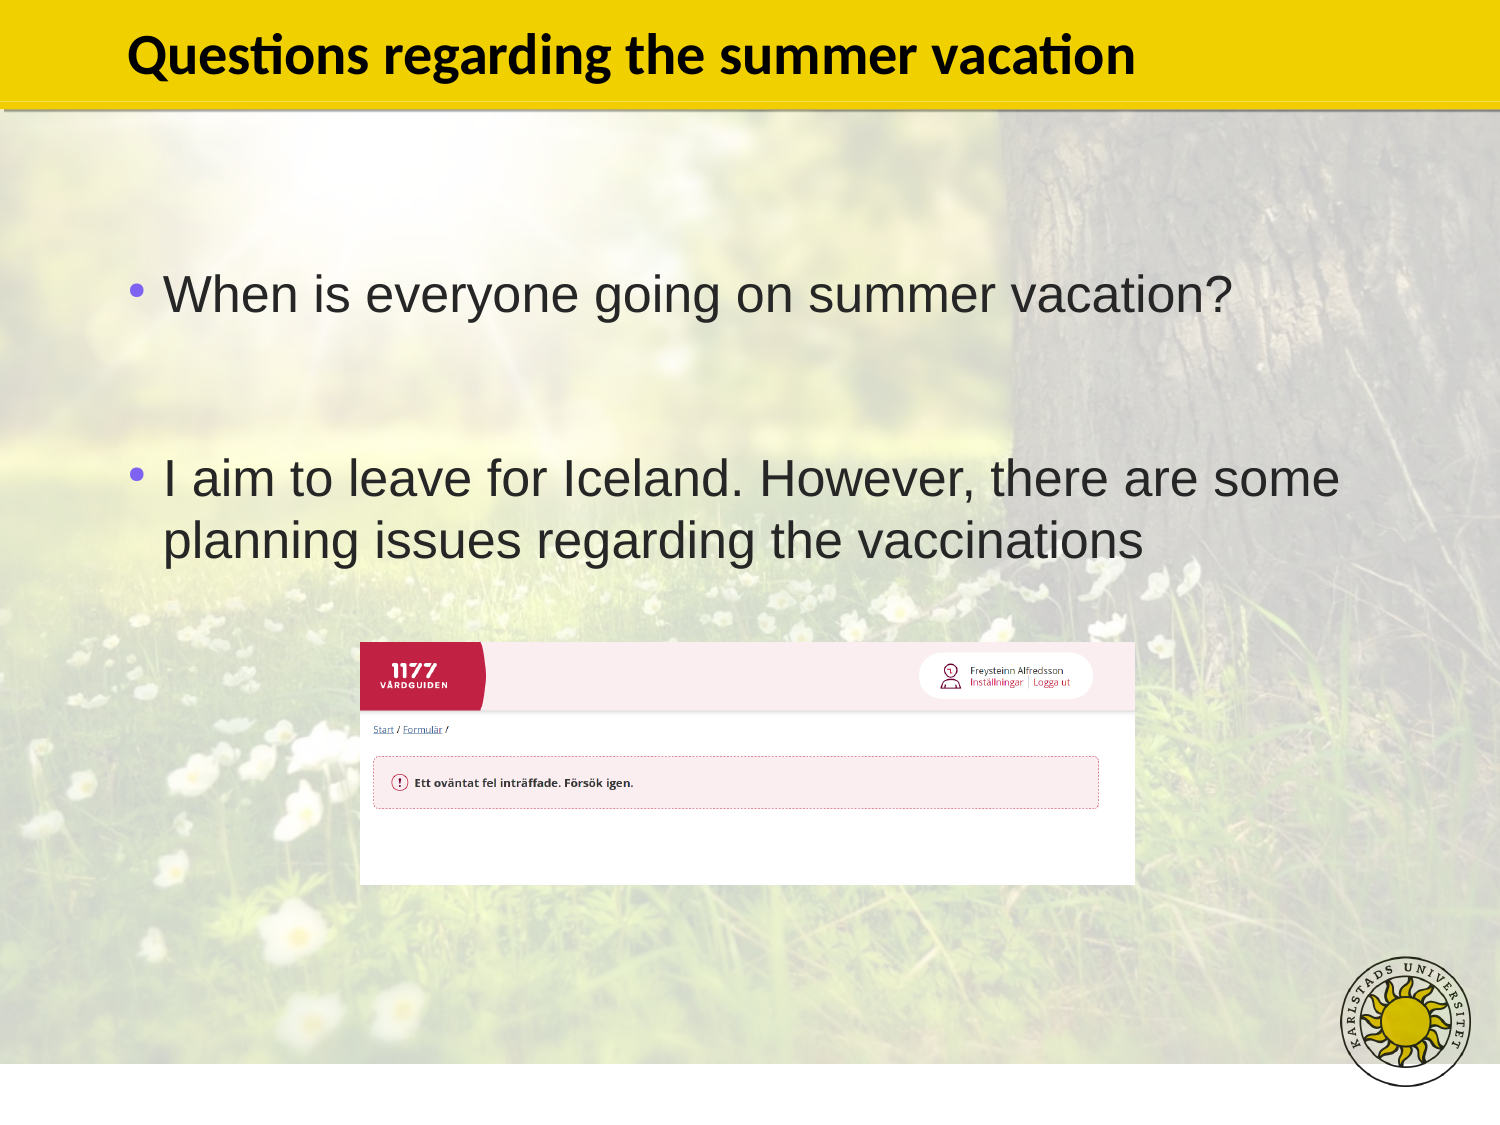

# Questions regarding the summer vacation
When is everyone going on summer vacation?
I aim to leave for Iceland. However, there are some planning issues regarding the vaccinations